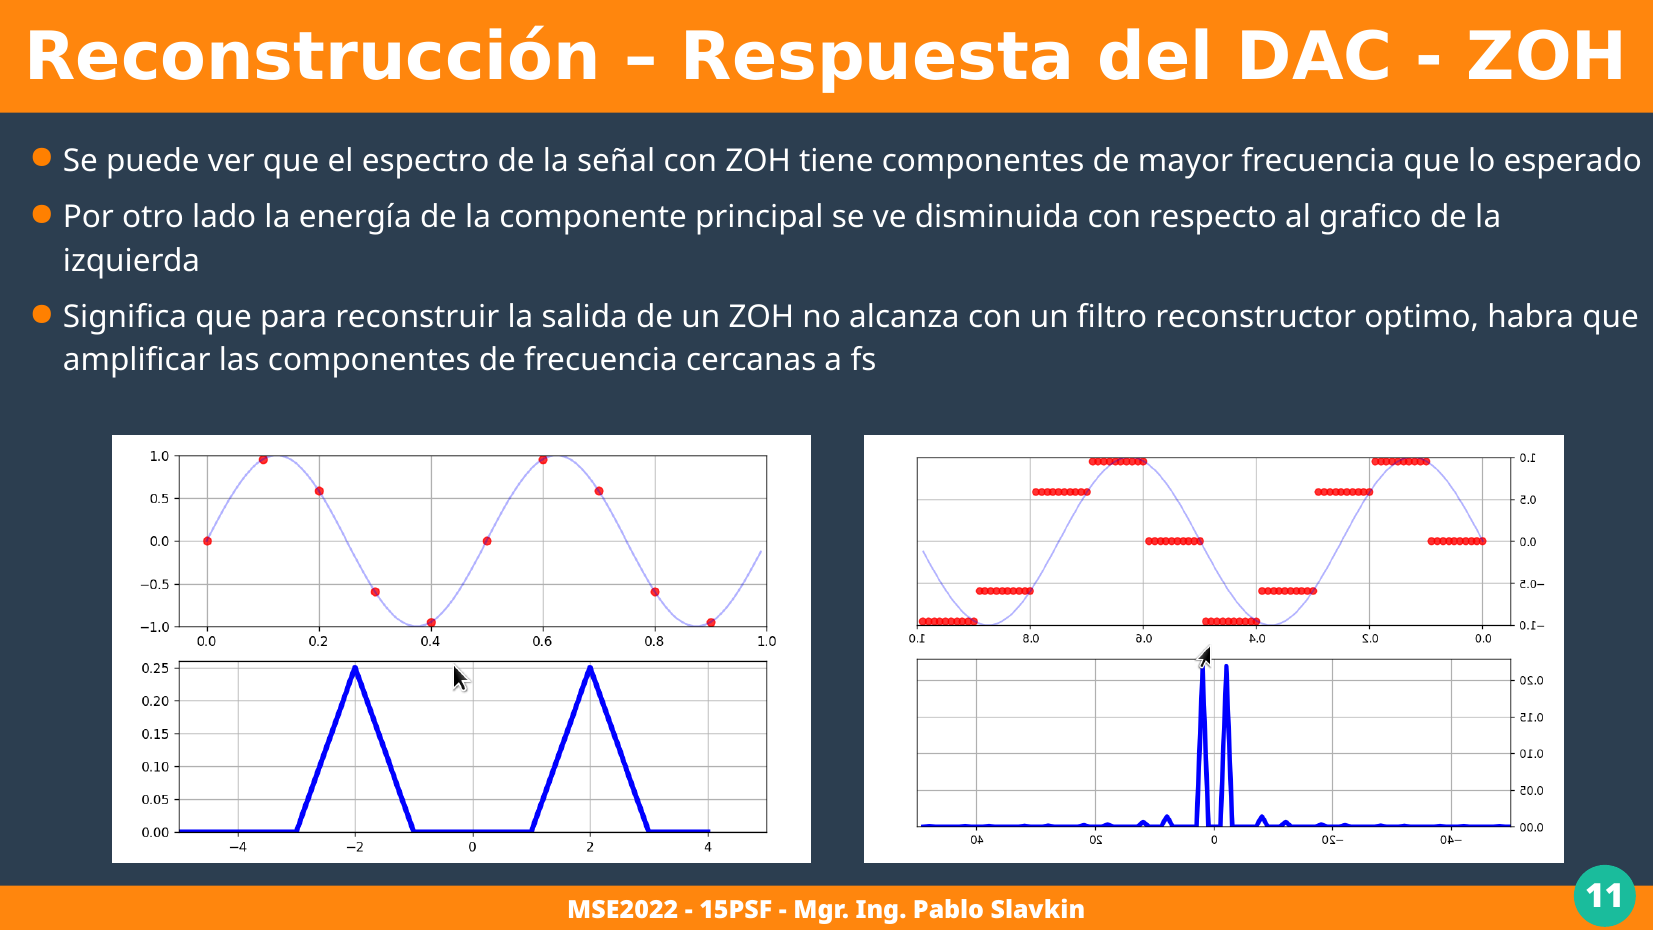

Reconstrucción – Respuesta del DAC - ZOH
# Se puede ver que el espectro de la señal con ZOH tiene componentes de mayor frecuencia que lo esperado
Por otro lado la energía de la componente principal se ve disminuida con respecto al grafico de la izquierda
Significa que para reconstruir la salida de un ZOH no alcanza con un filtro reconstructor optimo, habra que amplificar las componentes de frecuencia cercanas a fs
MSE2022 - 15PSF - Mgr. Ing. Pablo Slavkin